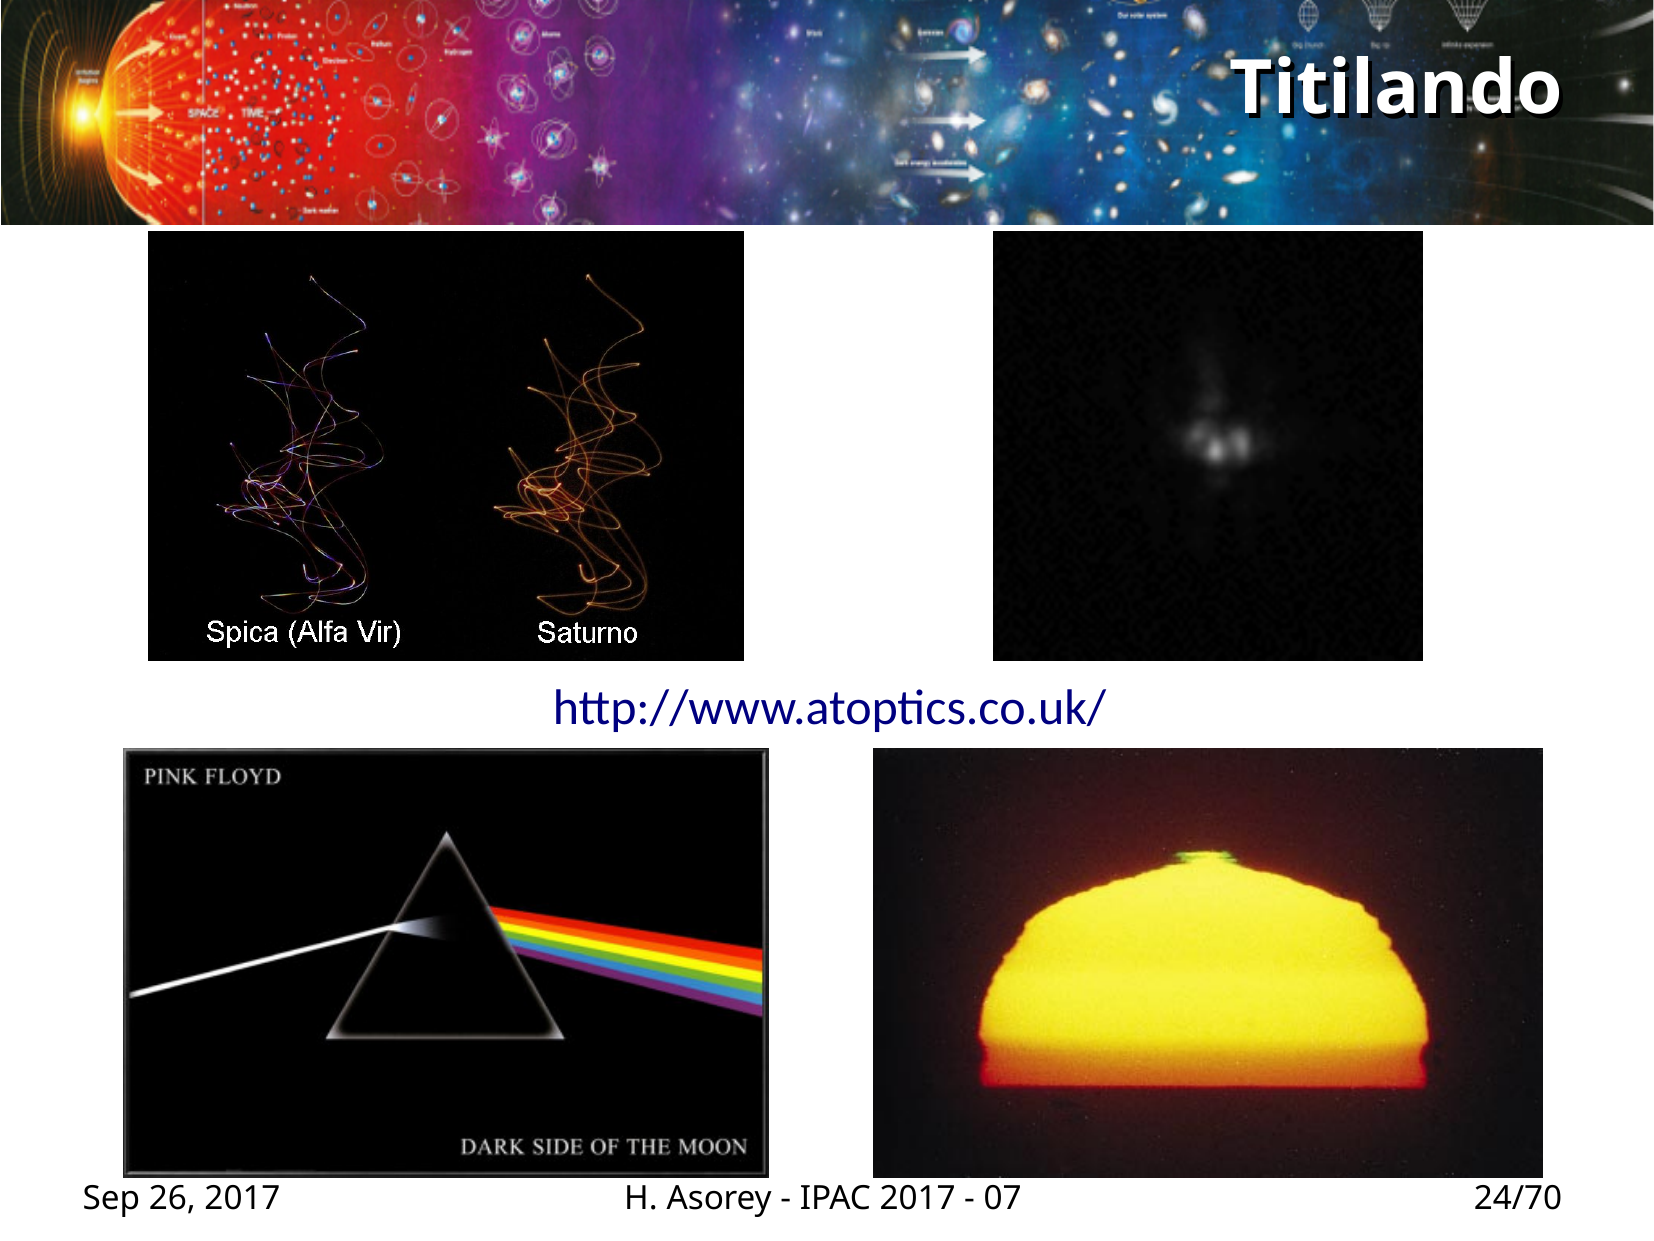

# Titilando
http://www.atoptics.co.uk/
Sep 26, 2017
H. Asorey - IPAC 2017 - 07
24